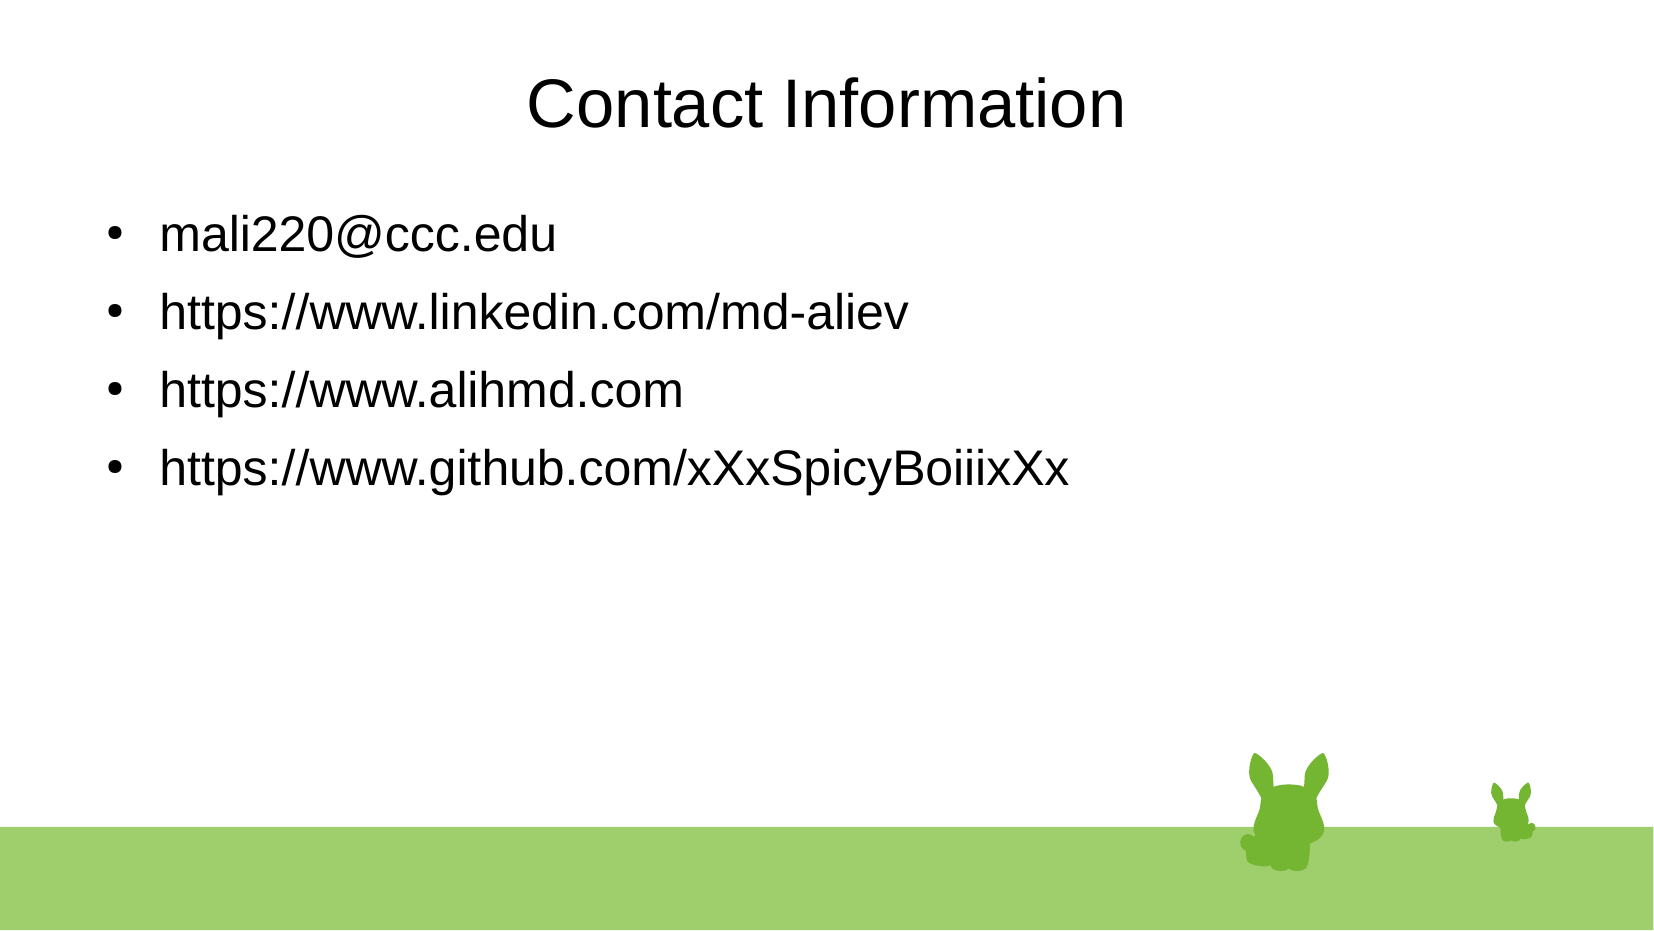

# Contact Information
mali220@ccc.edu
https://www.linkedin.com/md-aliev
https://www.alihmd.com
https://www.github.com/xXxSpicyBoiiixXx